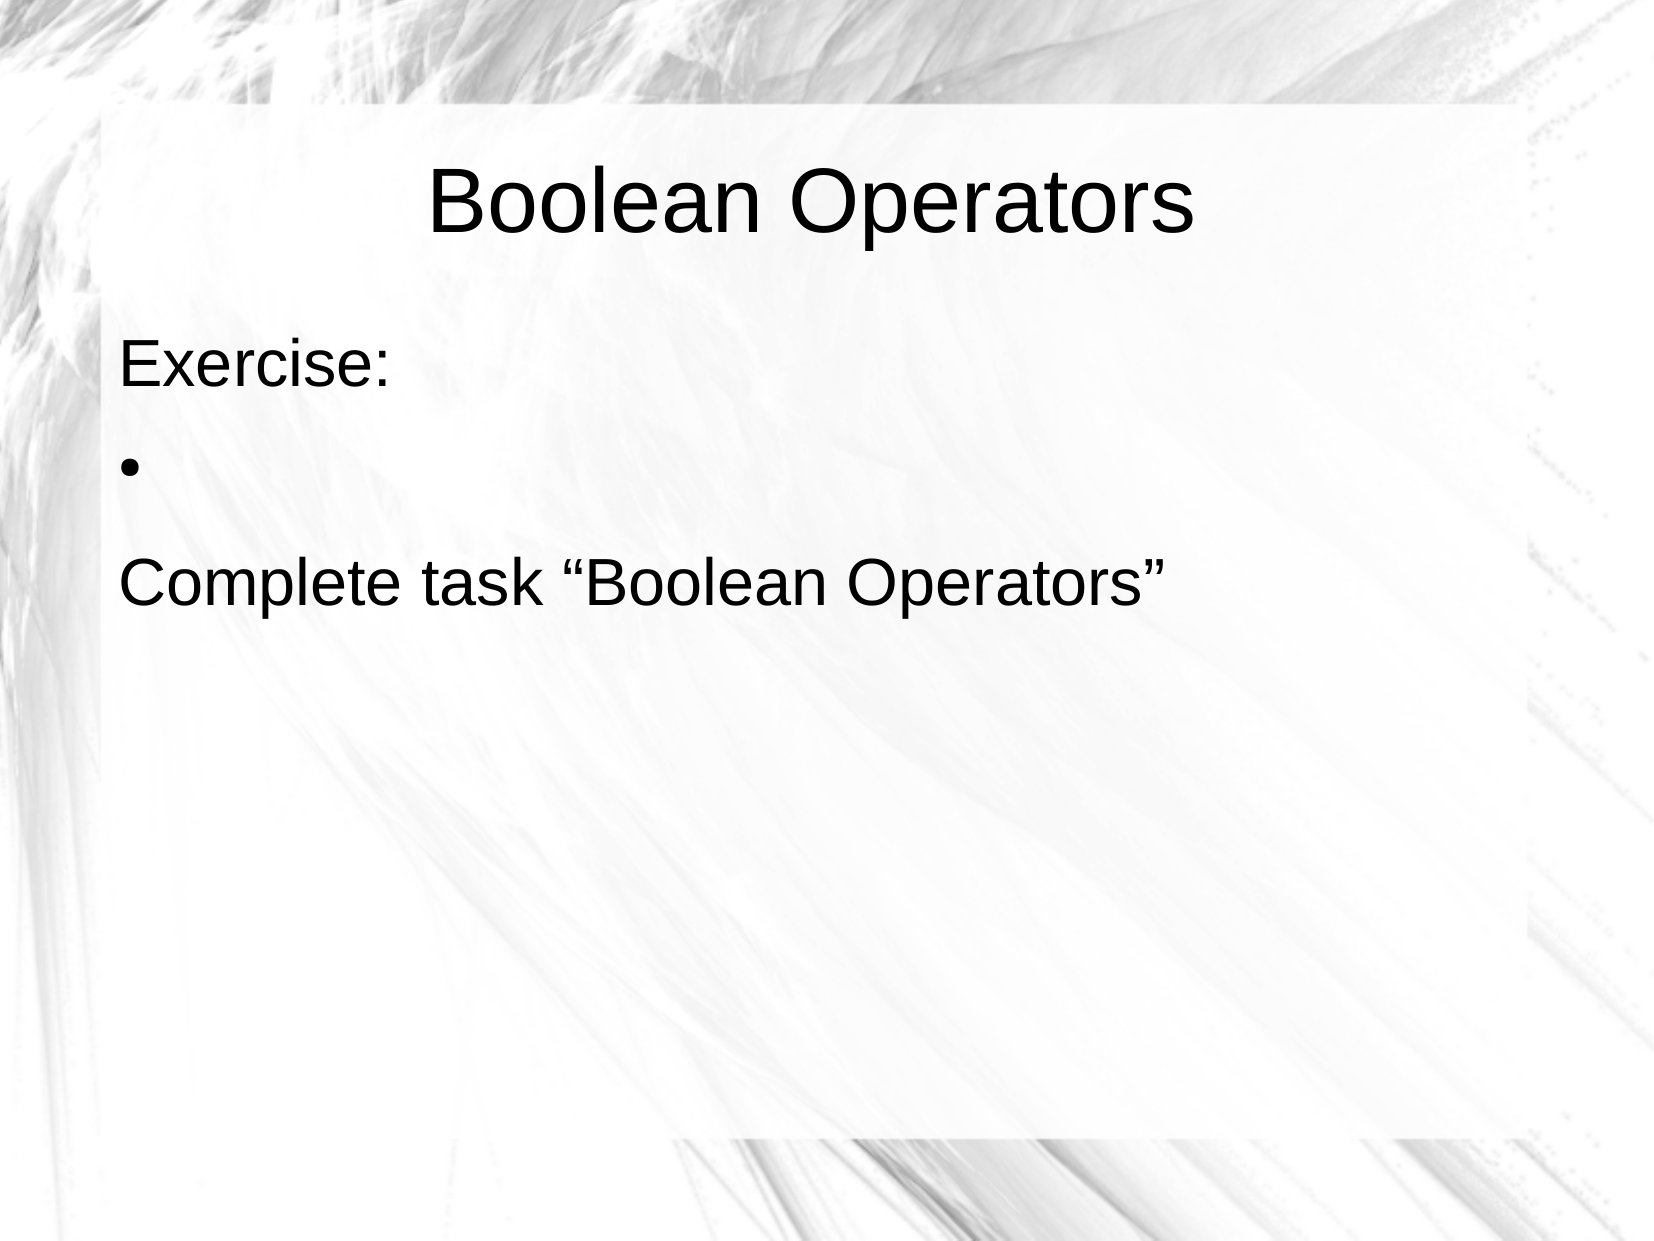

# Boolean Operators
Exercise:
Complete task “Boolean Operators”